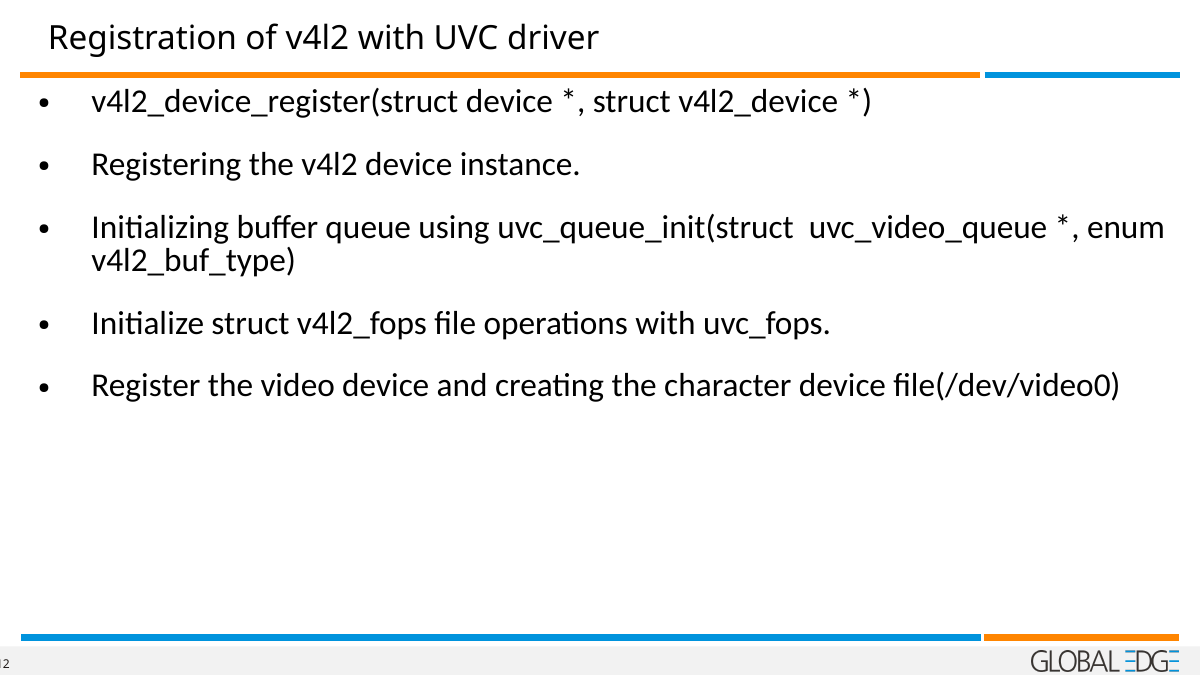

# Registration of v4l2 with UVC driver
v4l2_device_register(struct device *, struct v4l2_device *)
Registering the v4l2 device instance.
Initializing buffer queue using uvc_queue_init(struct uvc_video_queue *, enum v4l2_buf_type)
Initialize struct v4l2_fops file operations with uvc_fops.
Register the video device and creating the character device file(/dev/video0)